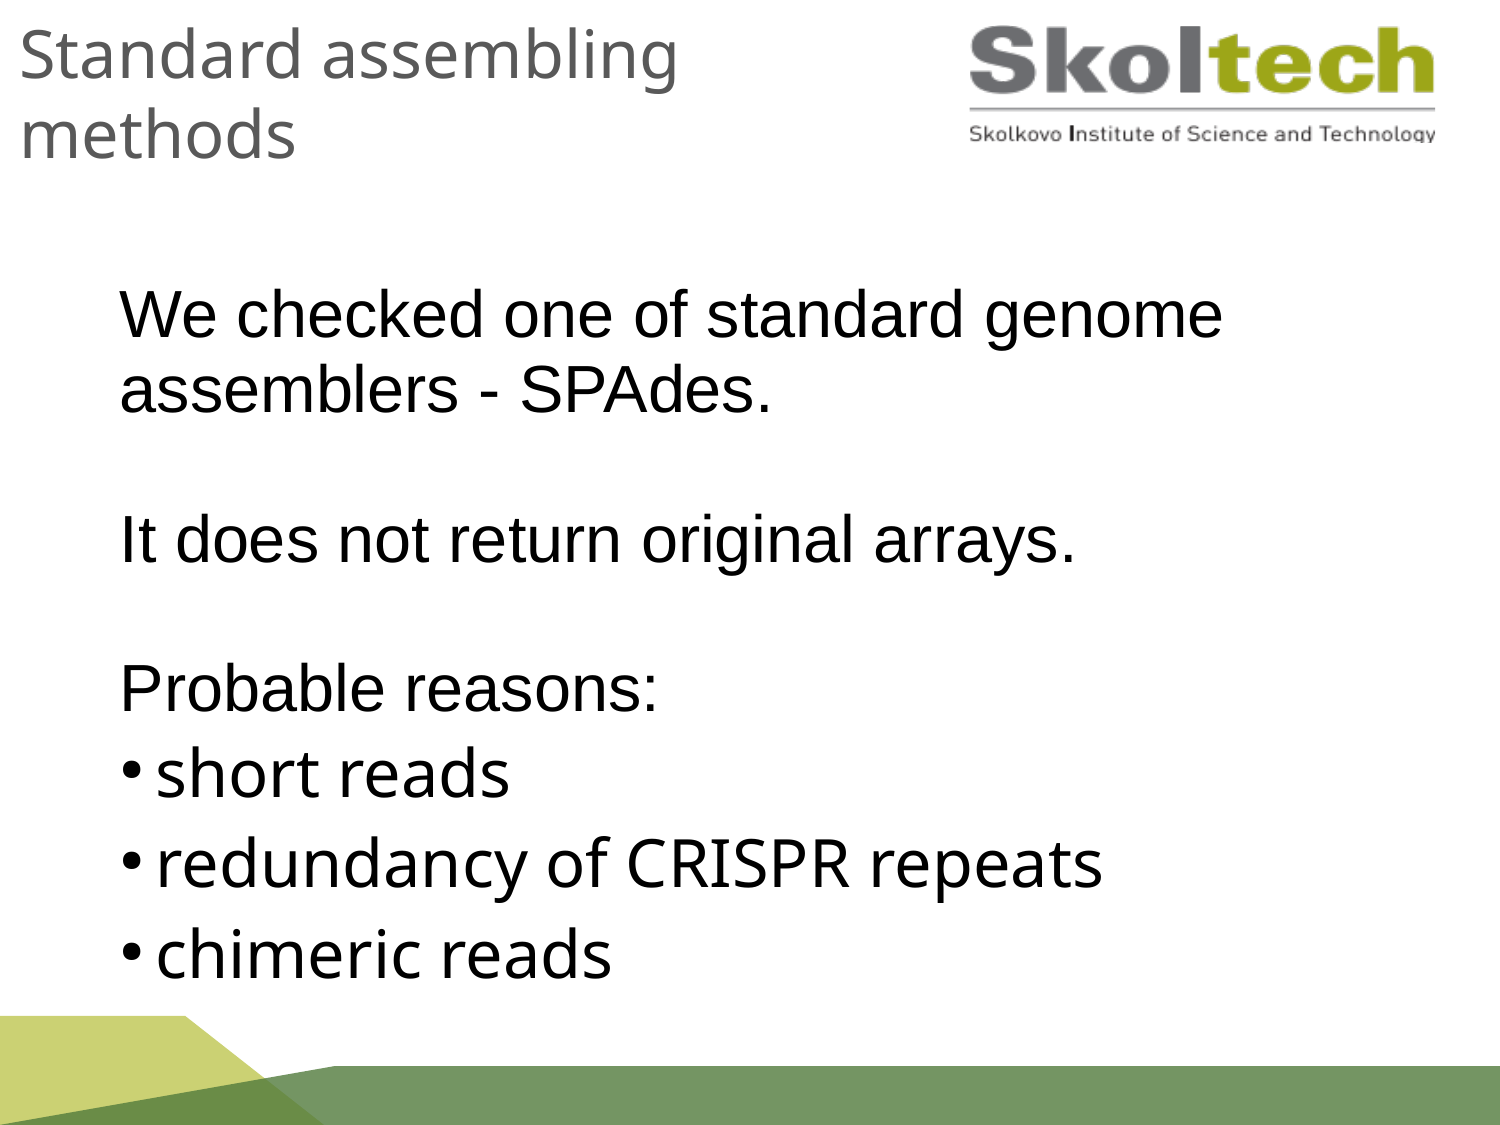

# Standard assembling methods
We checked one of standard genome assemblers - SPAdes.
It does not return original arrays.
Probable reasons:
short reads
redundancy of CRISPR repeats
chimeric reads